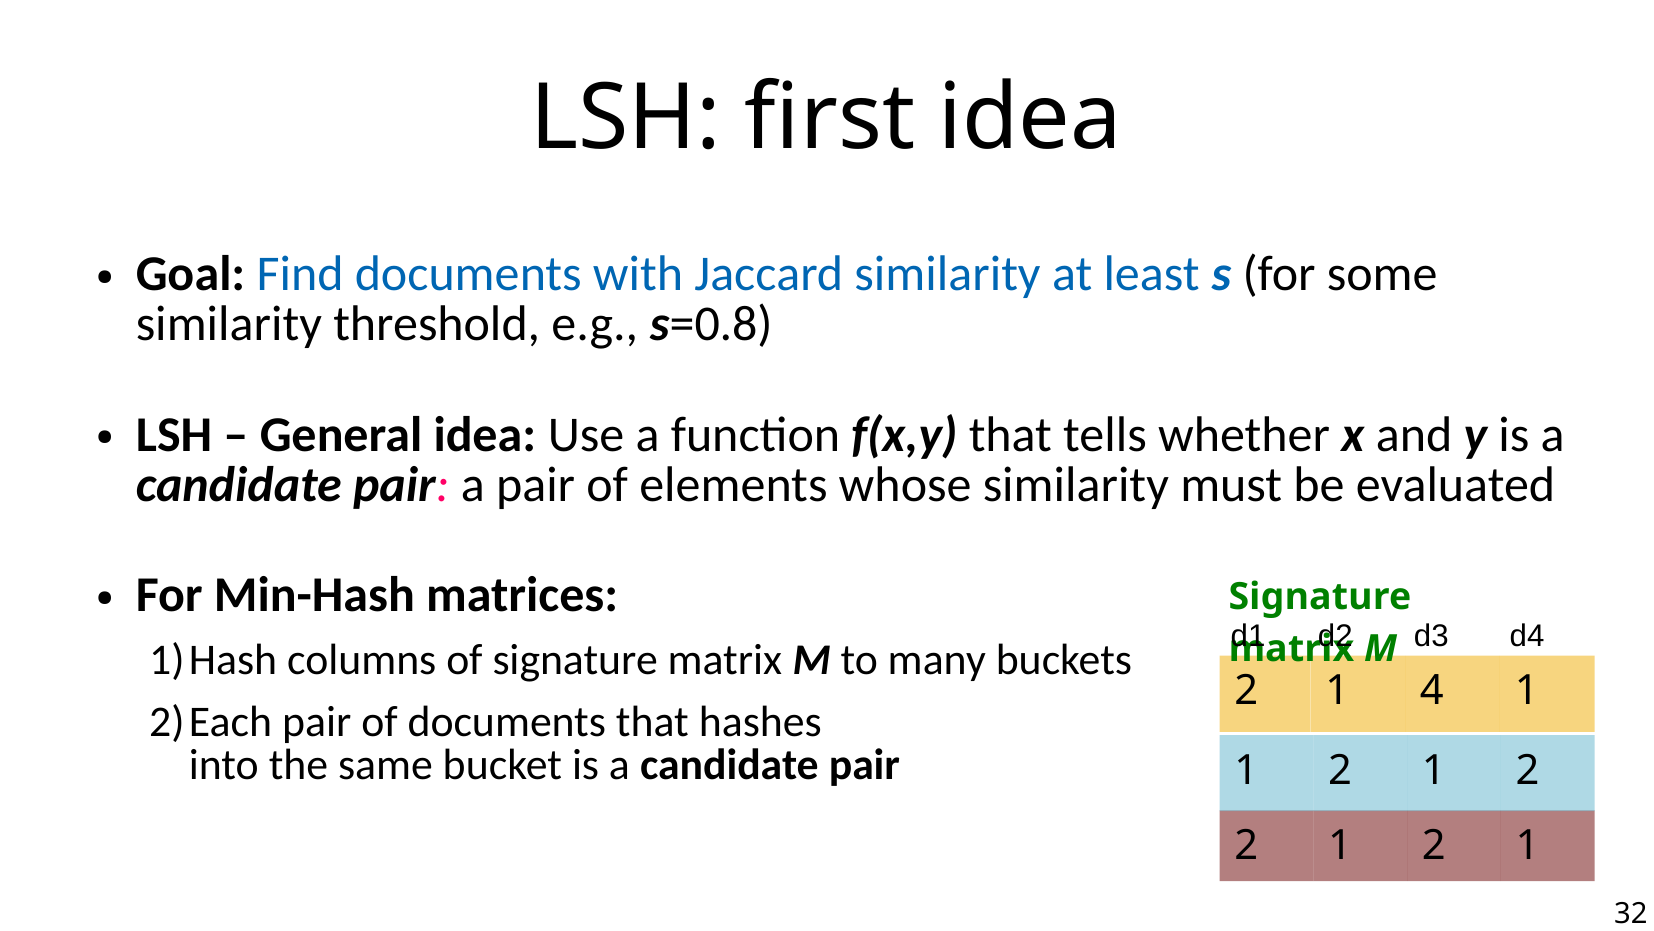

# LSH: first idea
Goal: Find documents with Jaccard similarity at least s (for some similarity threshold, e.g., s=0.8)
LSH – General idea: Use a function f(x,y) that tells whether x and y is a candidate pair: a pair of elements whose similarity must be evaluated
For Min-Hash matrices:
Hash columns of signature matrix M to many buckets
Each pair of documents that hashes
into the same bucket is a candidate pair
Signature matrix M
 d1 d2 d3 d4
2
1
4
1
1
2
1
2
2
1
2
1
32